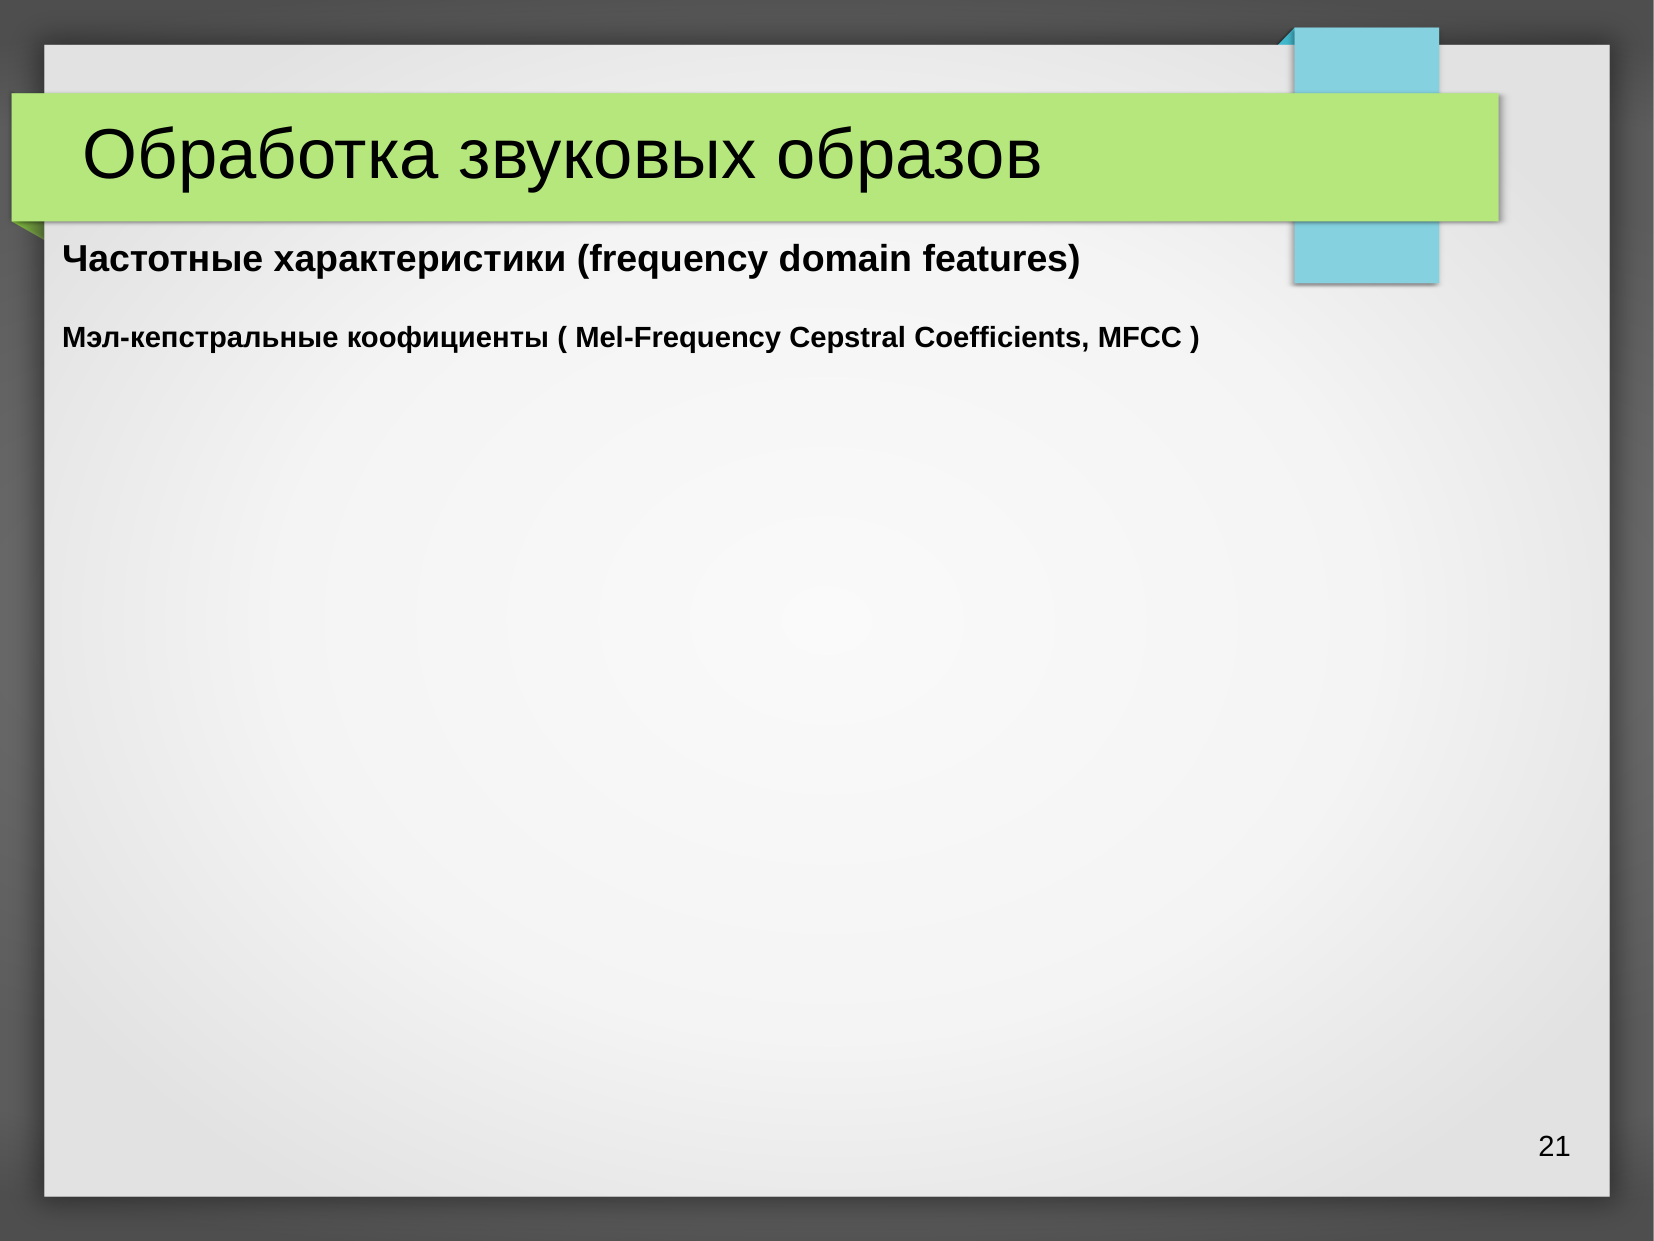

# Обработка звуковых образов
Частотные характеристики (frequency domain features)
Мэл-кепстральные коофициенты ( Mel-Frequency Cepstral Coefficients, MFCC )
21